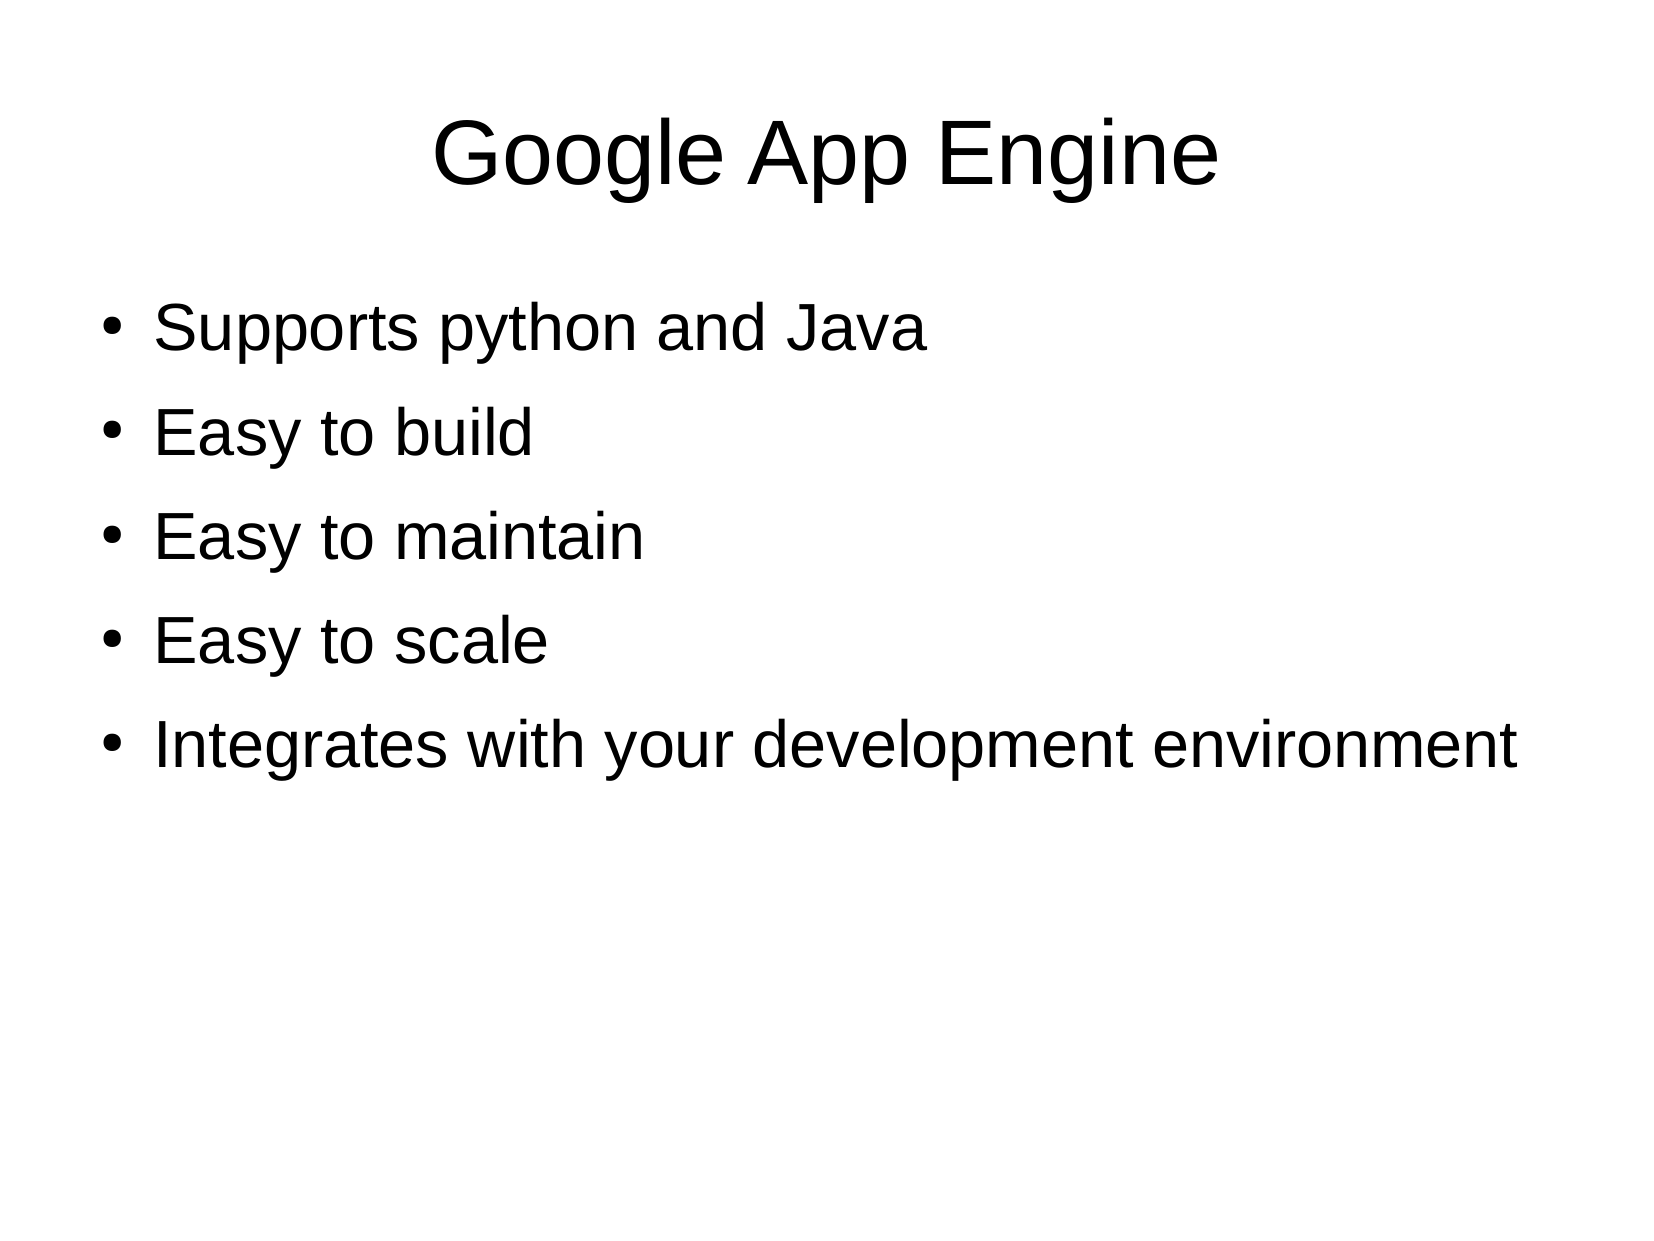

# Google App Engine
Supports python and Java
Easy to build
Easy to maintain
Easy to scale
Integrates with your development environment